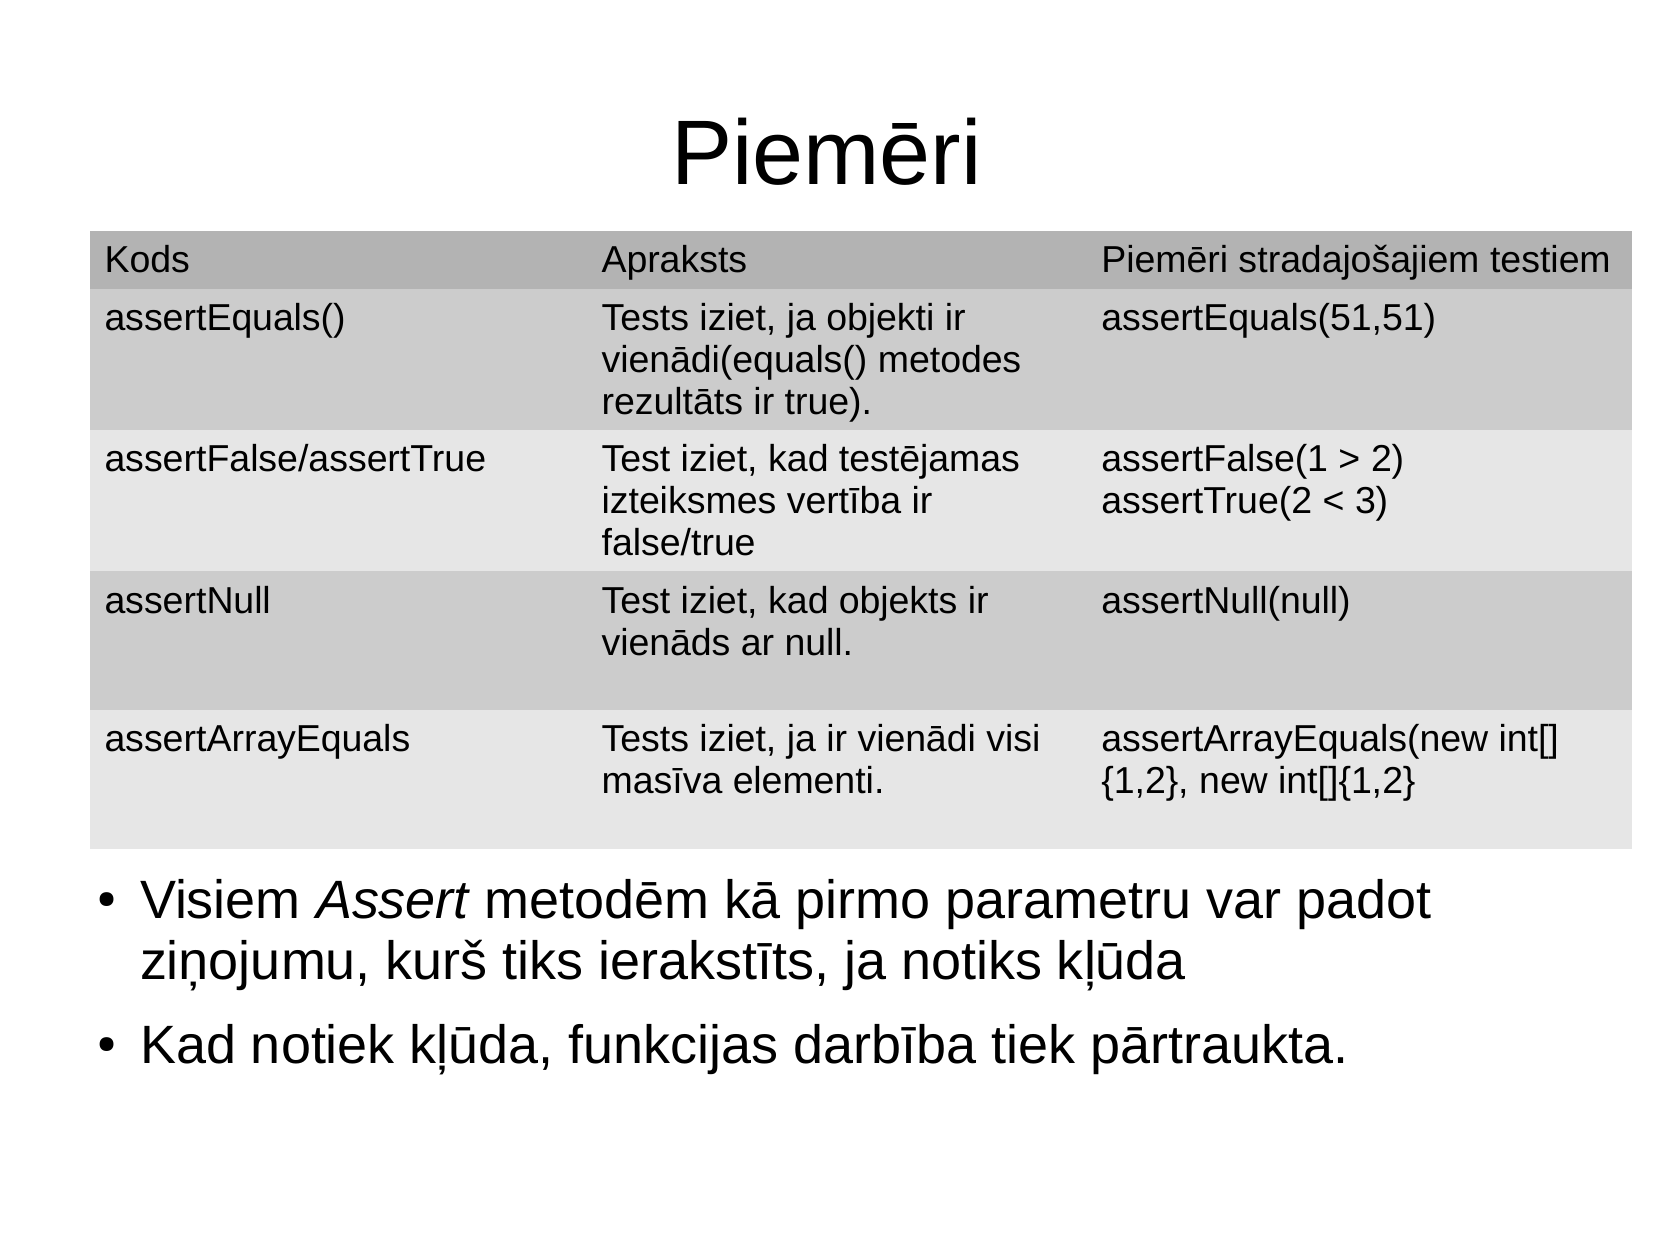

# Piemēri
| Kods | Apraksts | Piemēri stradajošajiem testiem |
| --- | --- | --- |
| assertEquals() | Tests iziet, ja objekti ir vienādi(equals() metodes rezultāts ir true). | assertEquals(51,51) |
| assertFalse/assertTrue | Test iziet, kad testējamas izteiksmes vertība ir false/true | assertFalse(1 > 2) assertTrue(2 < 3) |
| assertNull | Test iziet, kad objekts ir vienāds ar null. | assertNull(null) |
| assertArrayEquals | Tests iziet, ja ir vienādi visi masīva elementi. | assertArrayEquals(new int[]{1,2}, new int[]{1,2} |
Visiem Assert metodēm kā pirmo parametru var padot ziņojumu, kurš tiks ierakstīts, ja notiks kļūda
Kad notiek kļūda, funkcijas darbība tiek pārtraukta.